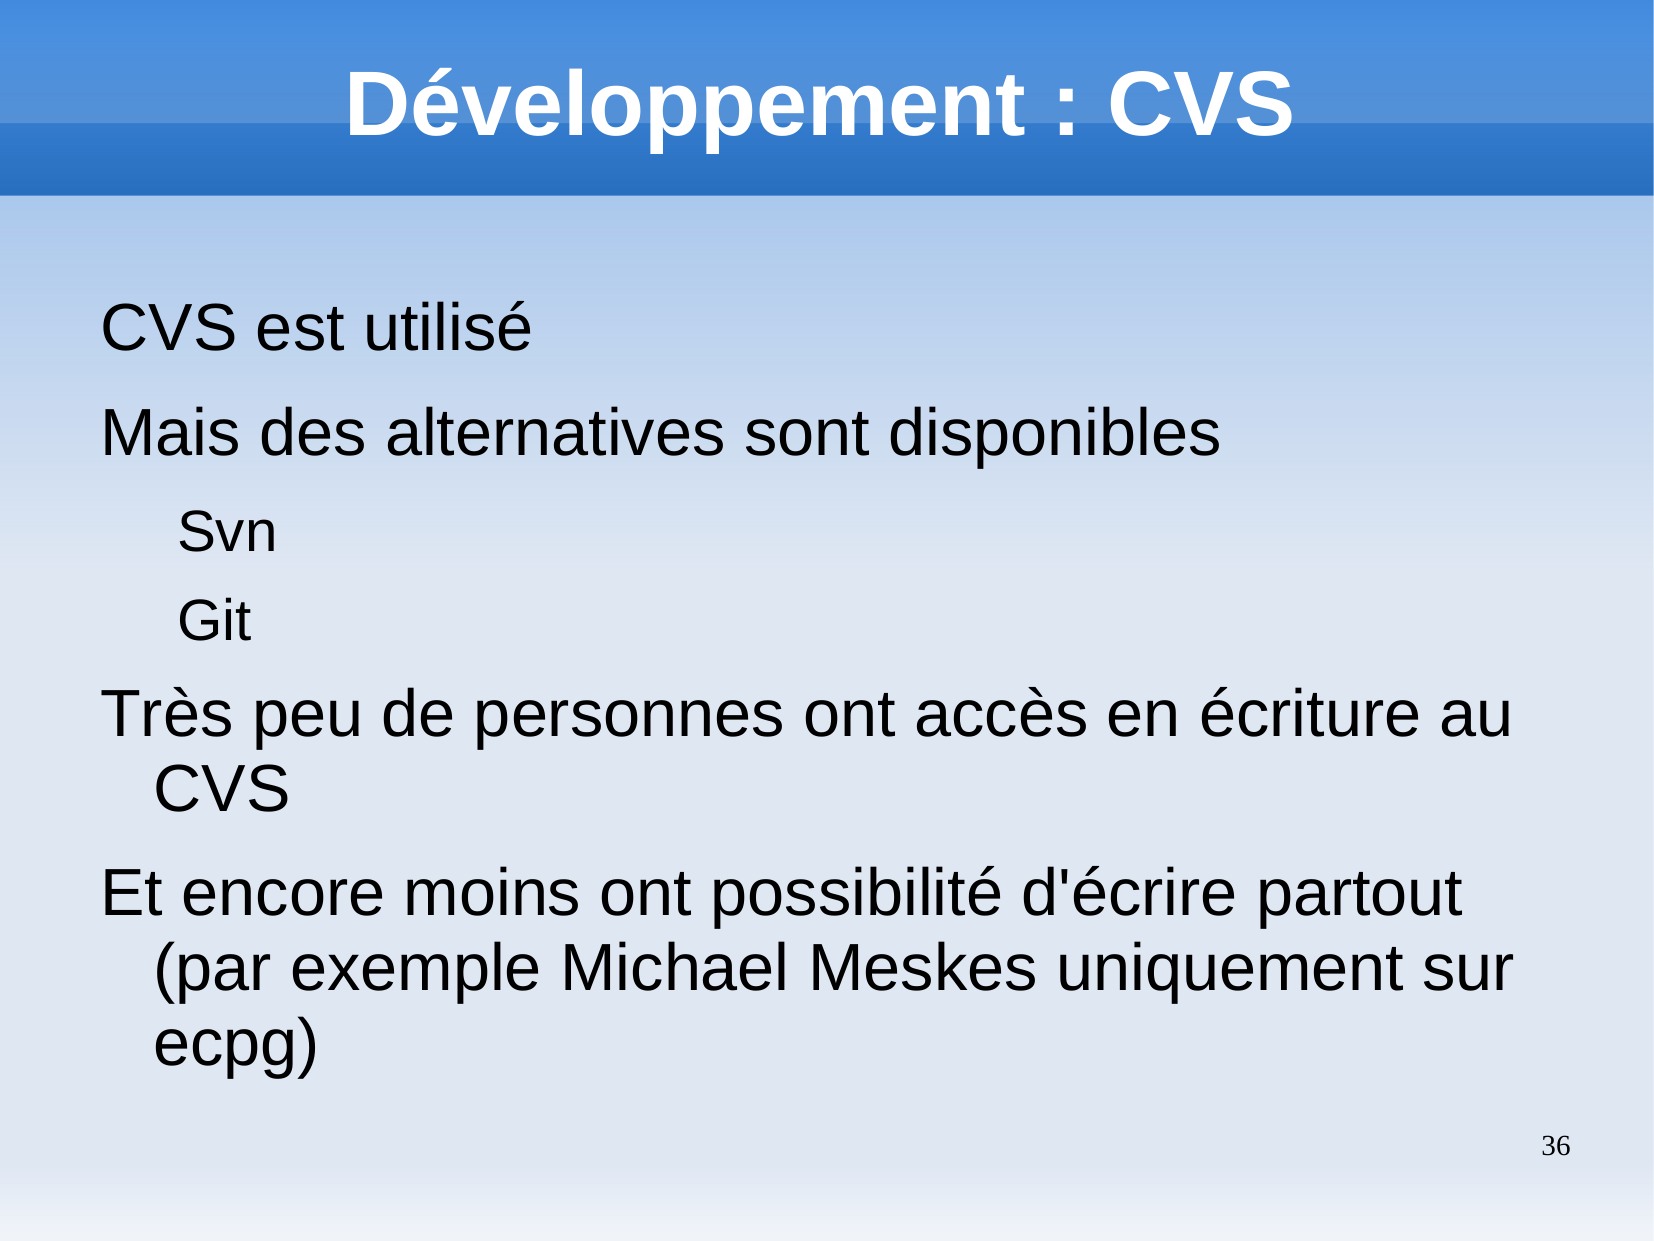

# Développement : CVS
CVS est utilisé
Mais des alternatives sont disponibles
Svn
Git
Très peu de personnes ont accès en écriture au CVS
Et encore moins ont possibilité d'écrire partout (par exemple Michael Meskes uniquement sur ecpg)
36